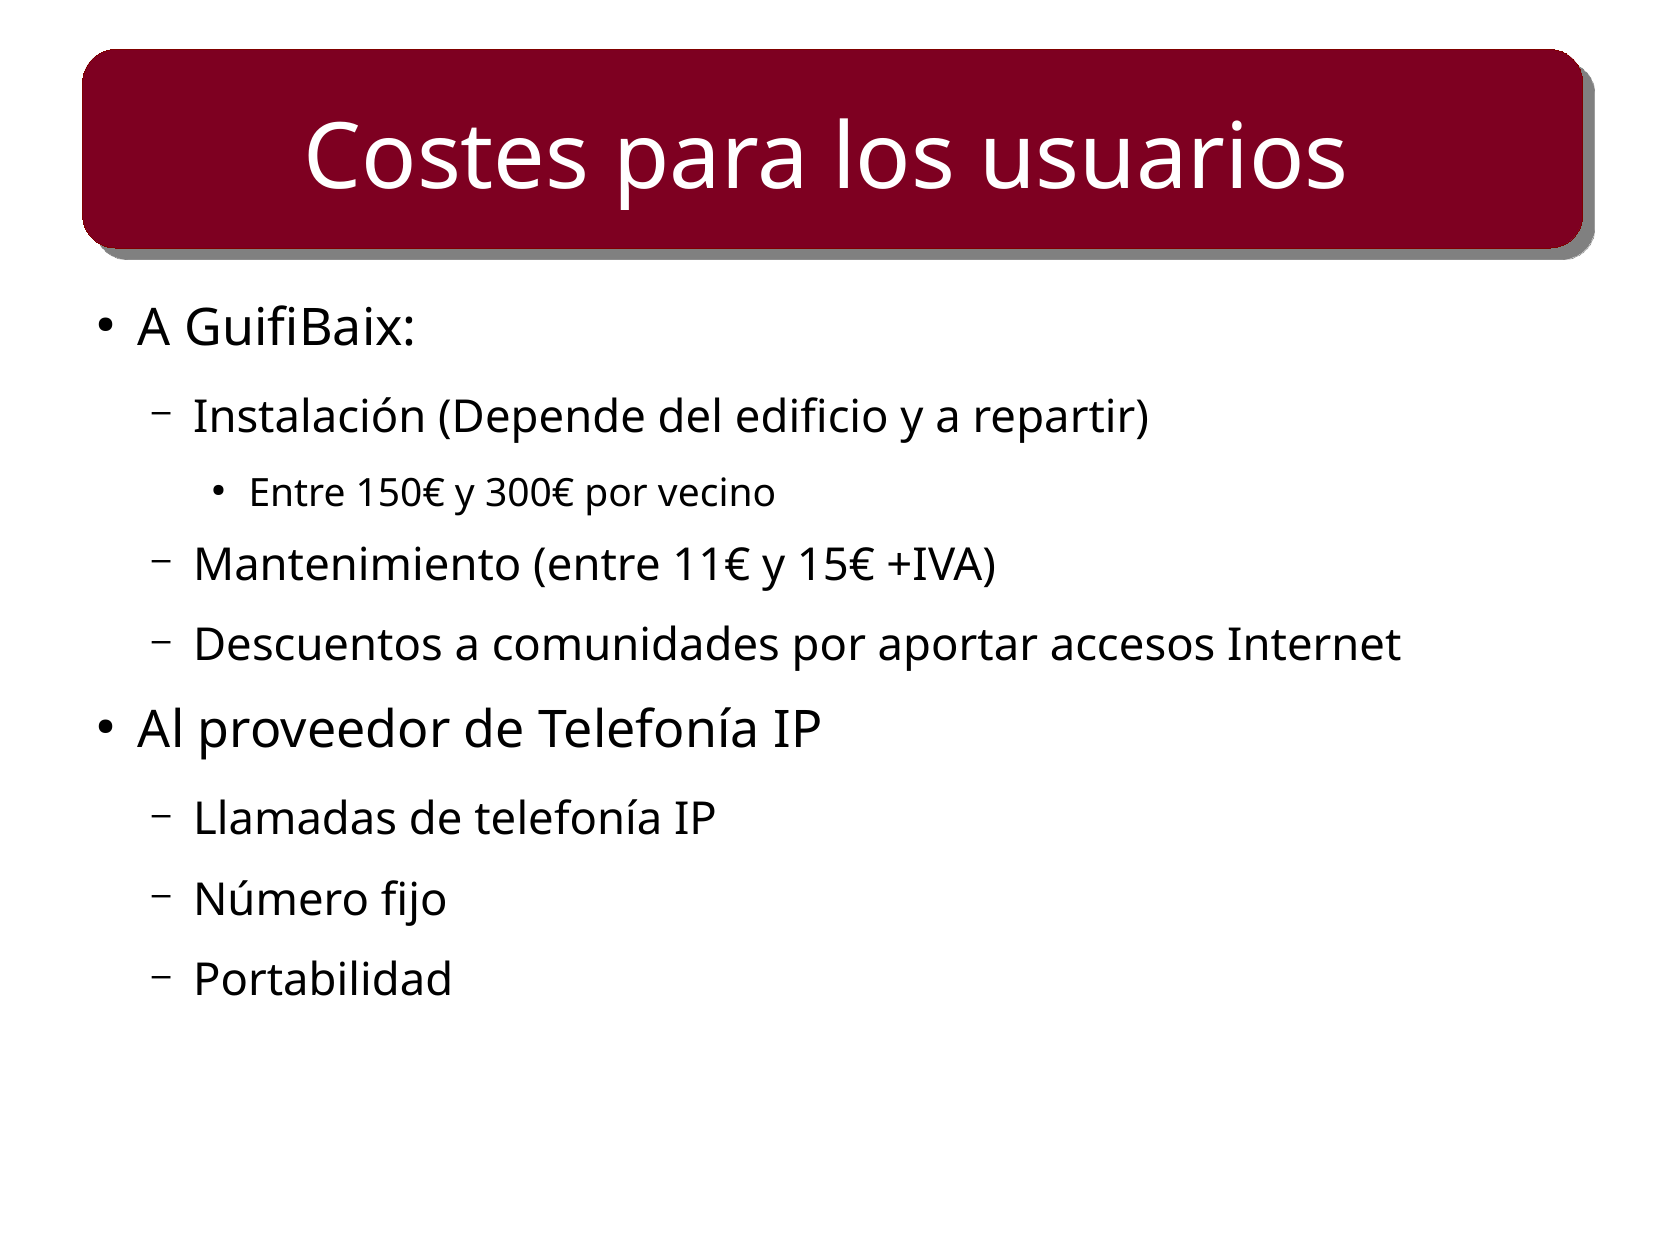

# Costes para los usuarios
A GuifiBaix:
Instalación (Depende del edificio y a repartir)
Entre 150€ y 300€ por vecino
Mantenimiento (entre 11€ y 15€ +IVA)
Descuentos a comunidades por aportar accesos Internet
Al proveedor de Telefonía IP
Llamadas de telefonía IP
Número fijo
Portabilidad